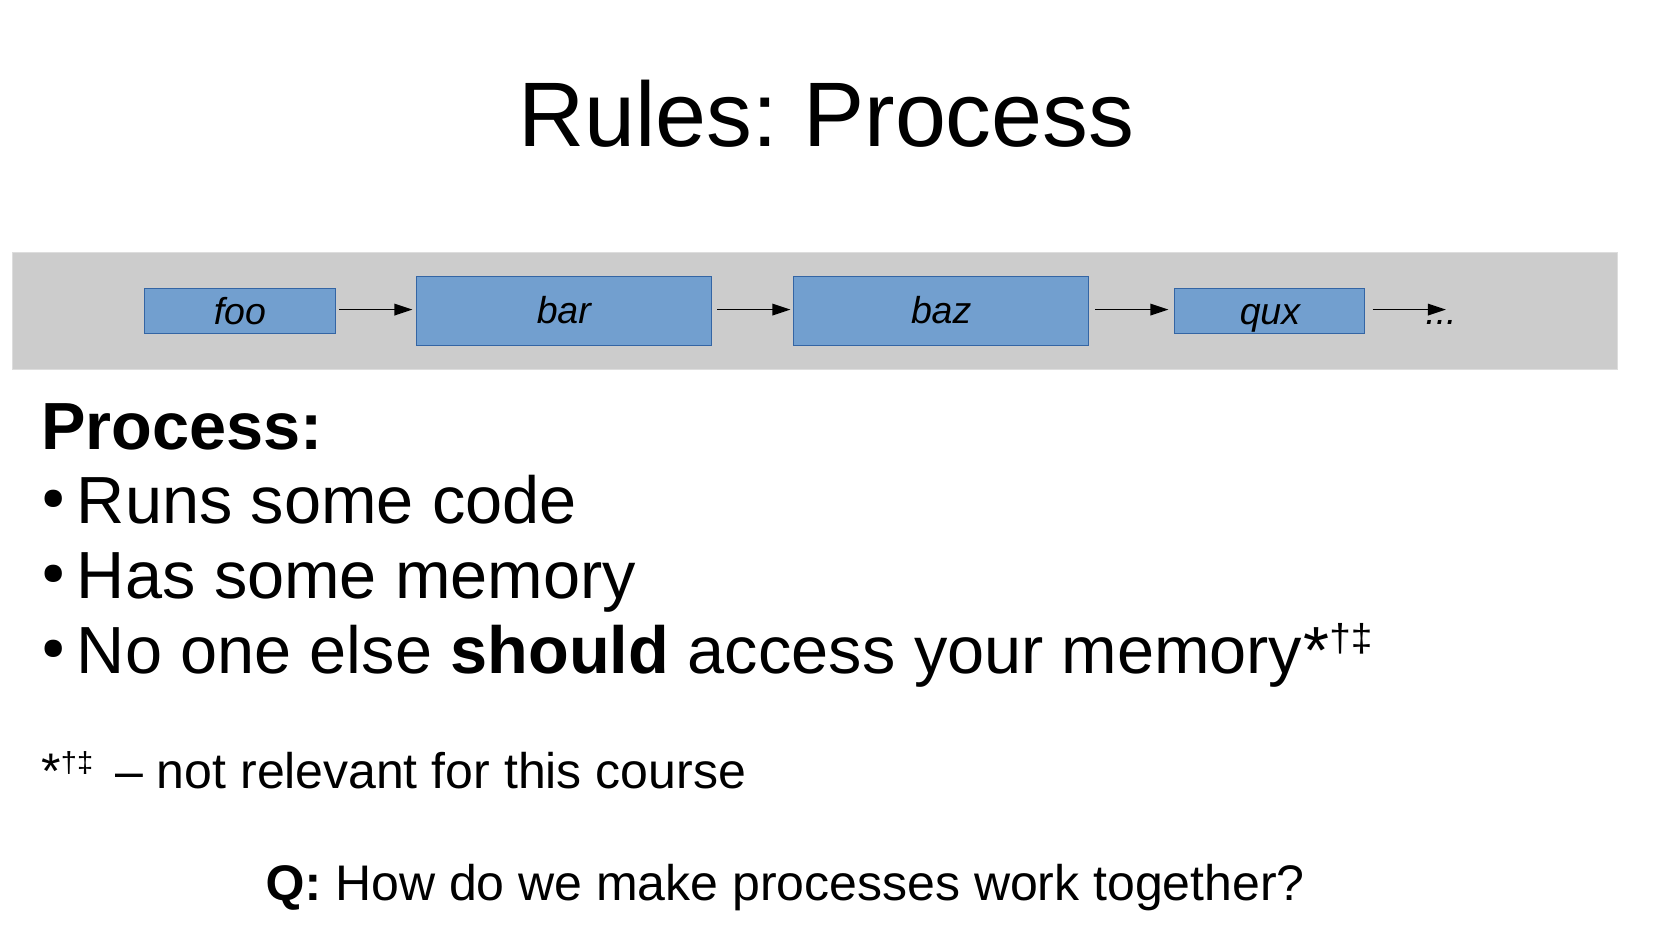

# Rules: Process
bar
baz
...
foo
qux
Process:
Runs some code
Has some memory
No one else should access your memory*†‡
*†‡ – not relevant for this course
Q: How do we make processes work together?